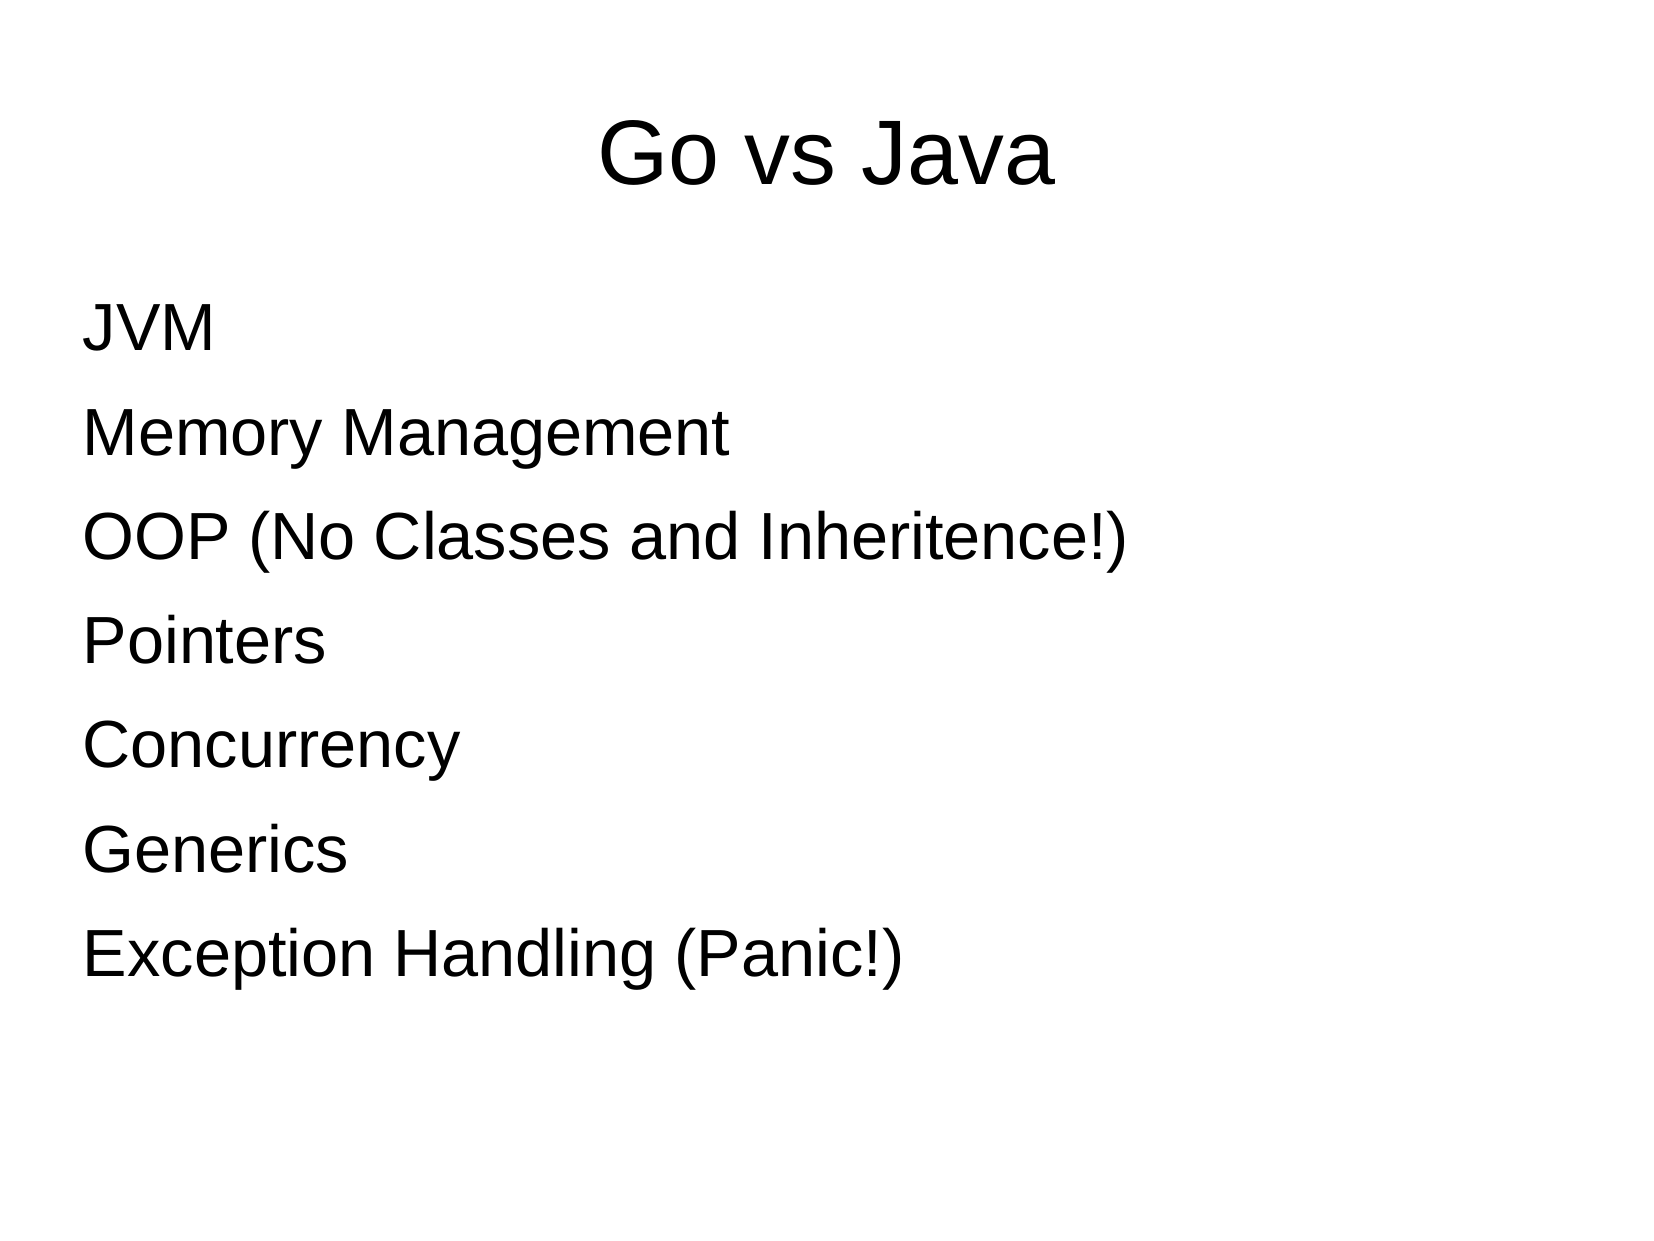

# Go vs Java
JVM
Memory Management
OOP (No Classes and Inheritence!)
Pointers
Concurrency
Generics
Exception Handling (Panic!)